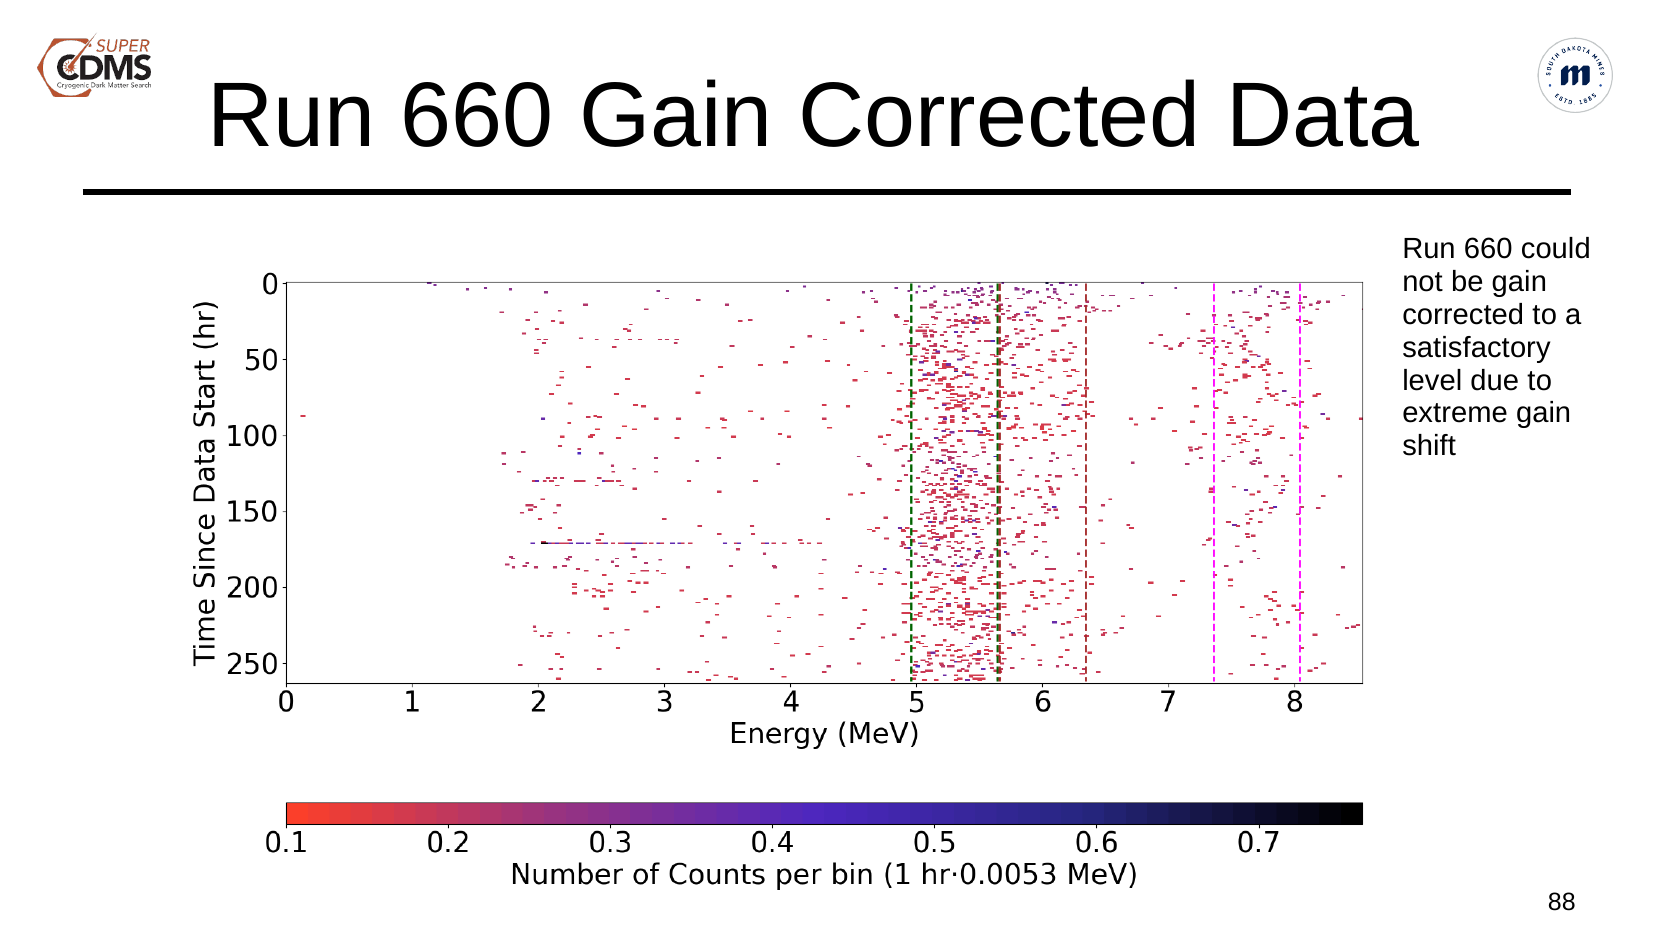

# Run 660 Gain Corrected Data
Run 660 could not be gain corrected to a satisfactory level due to extreme gain shift